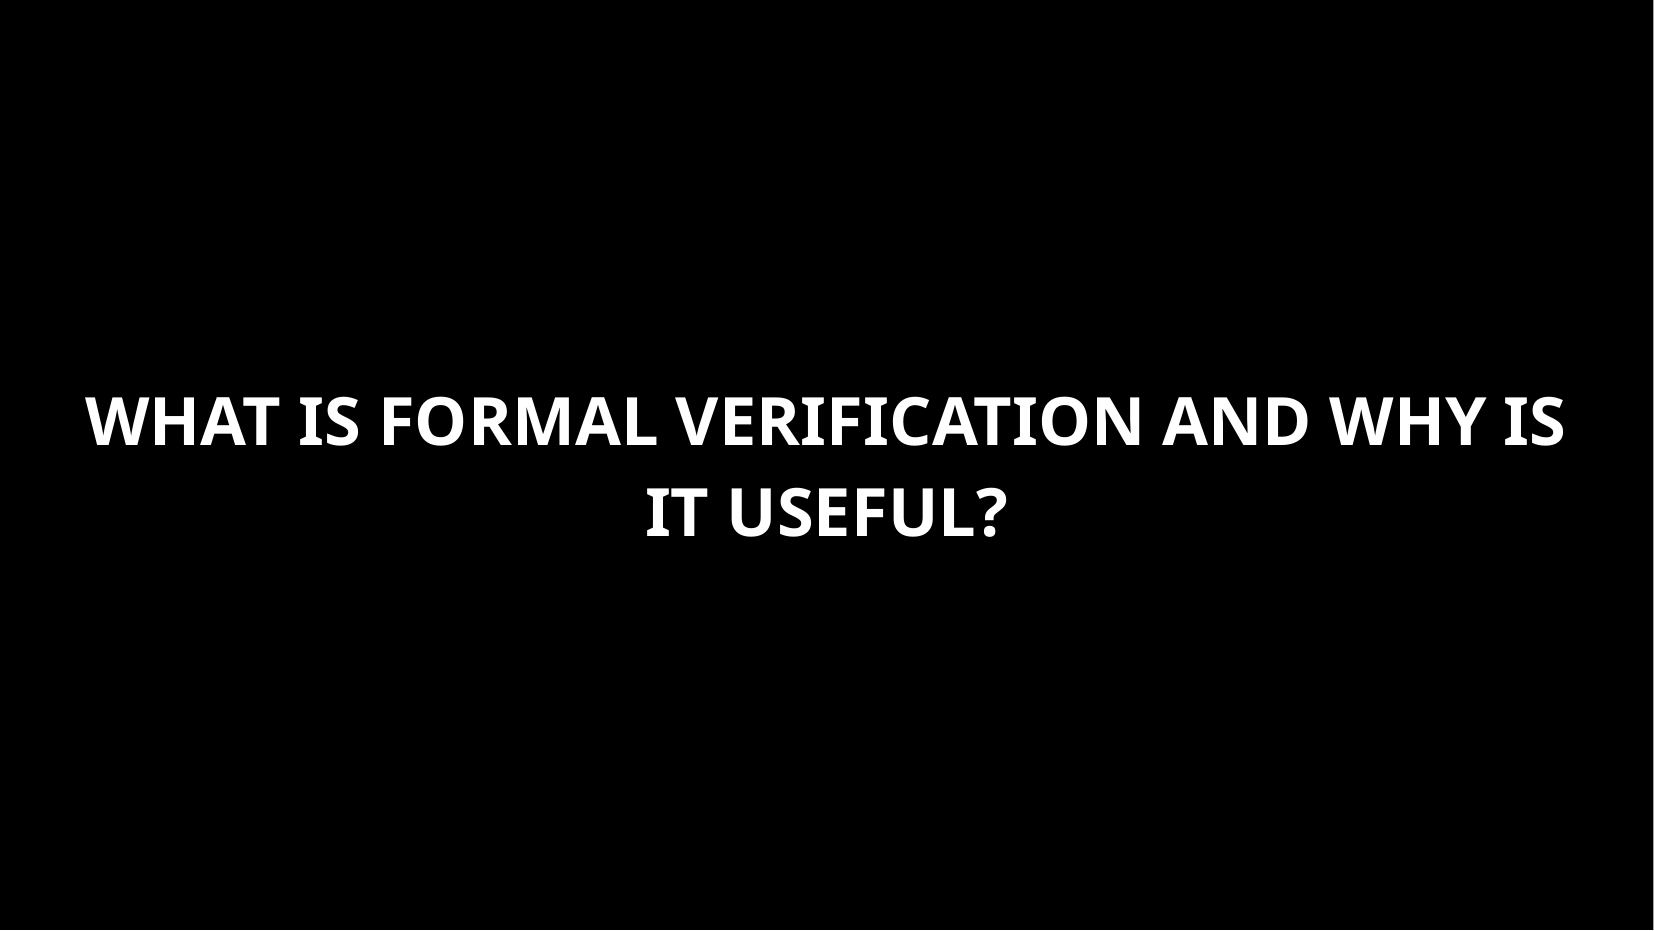

# WHAT IS FORMAL VERIFICATION AND WHY IS IT USEFUL?